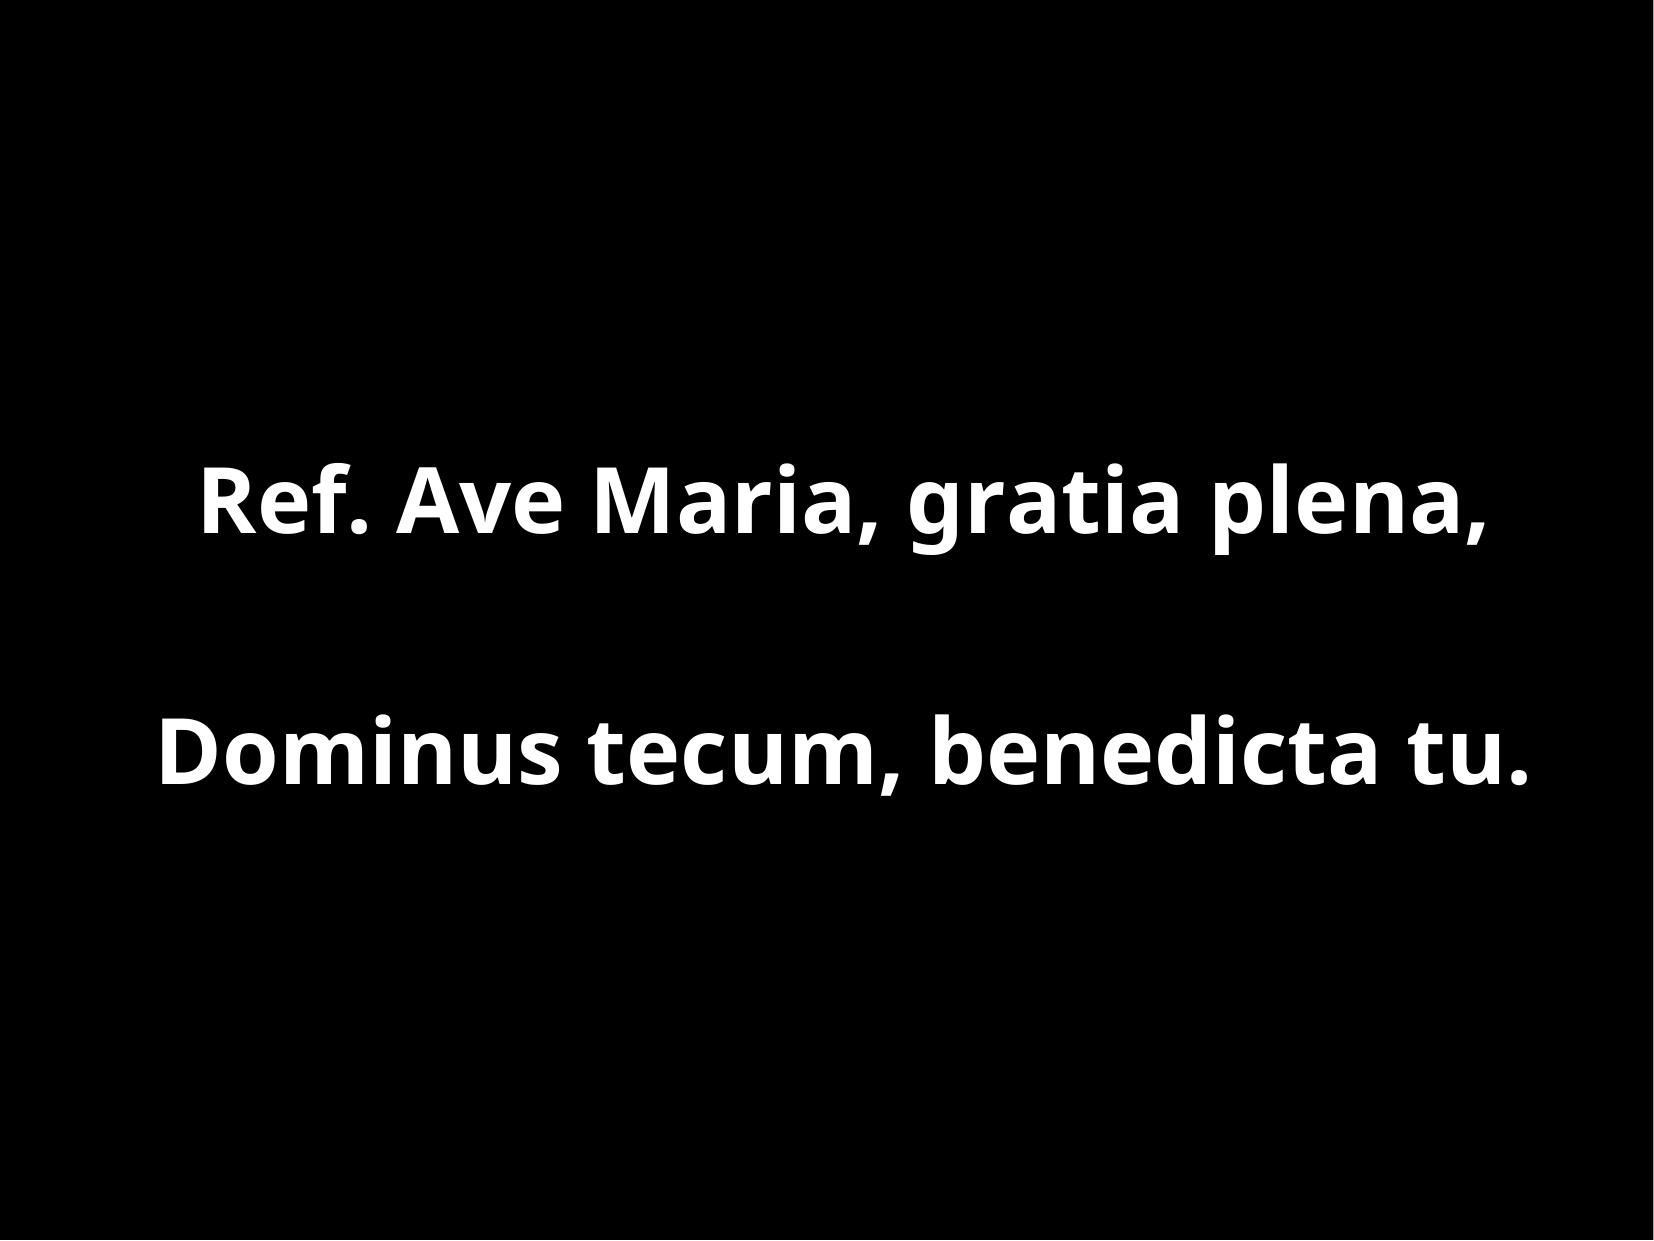

# Ref. Ave Maria, gratia plena,
Dominus tecum, benedicta tu.